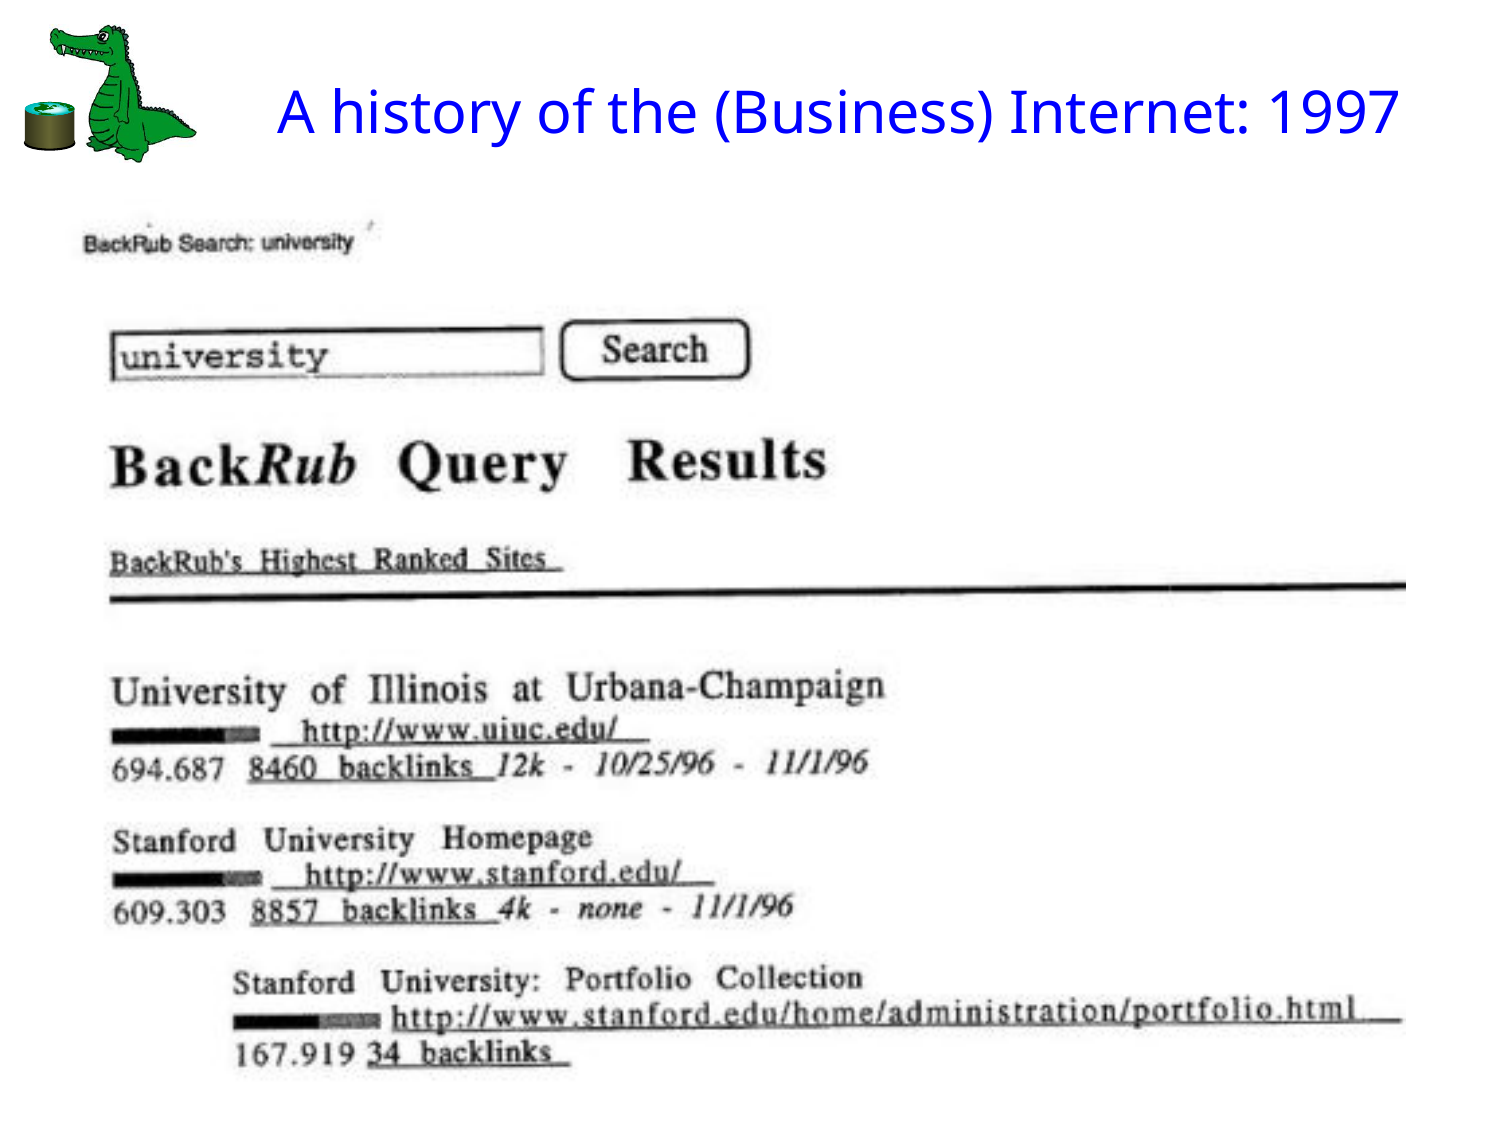

# A history of the (Business) Internet: 1997